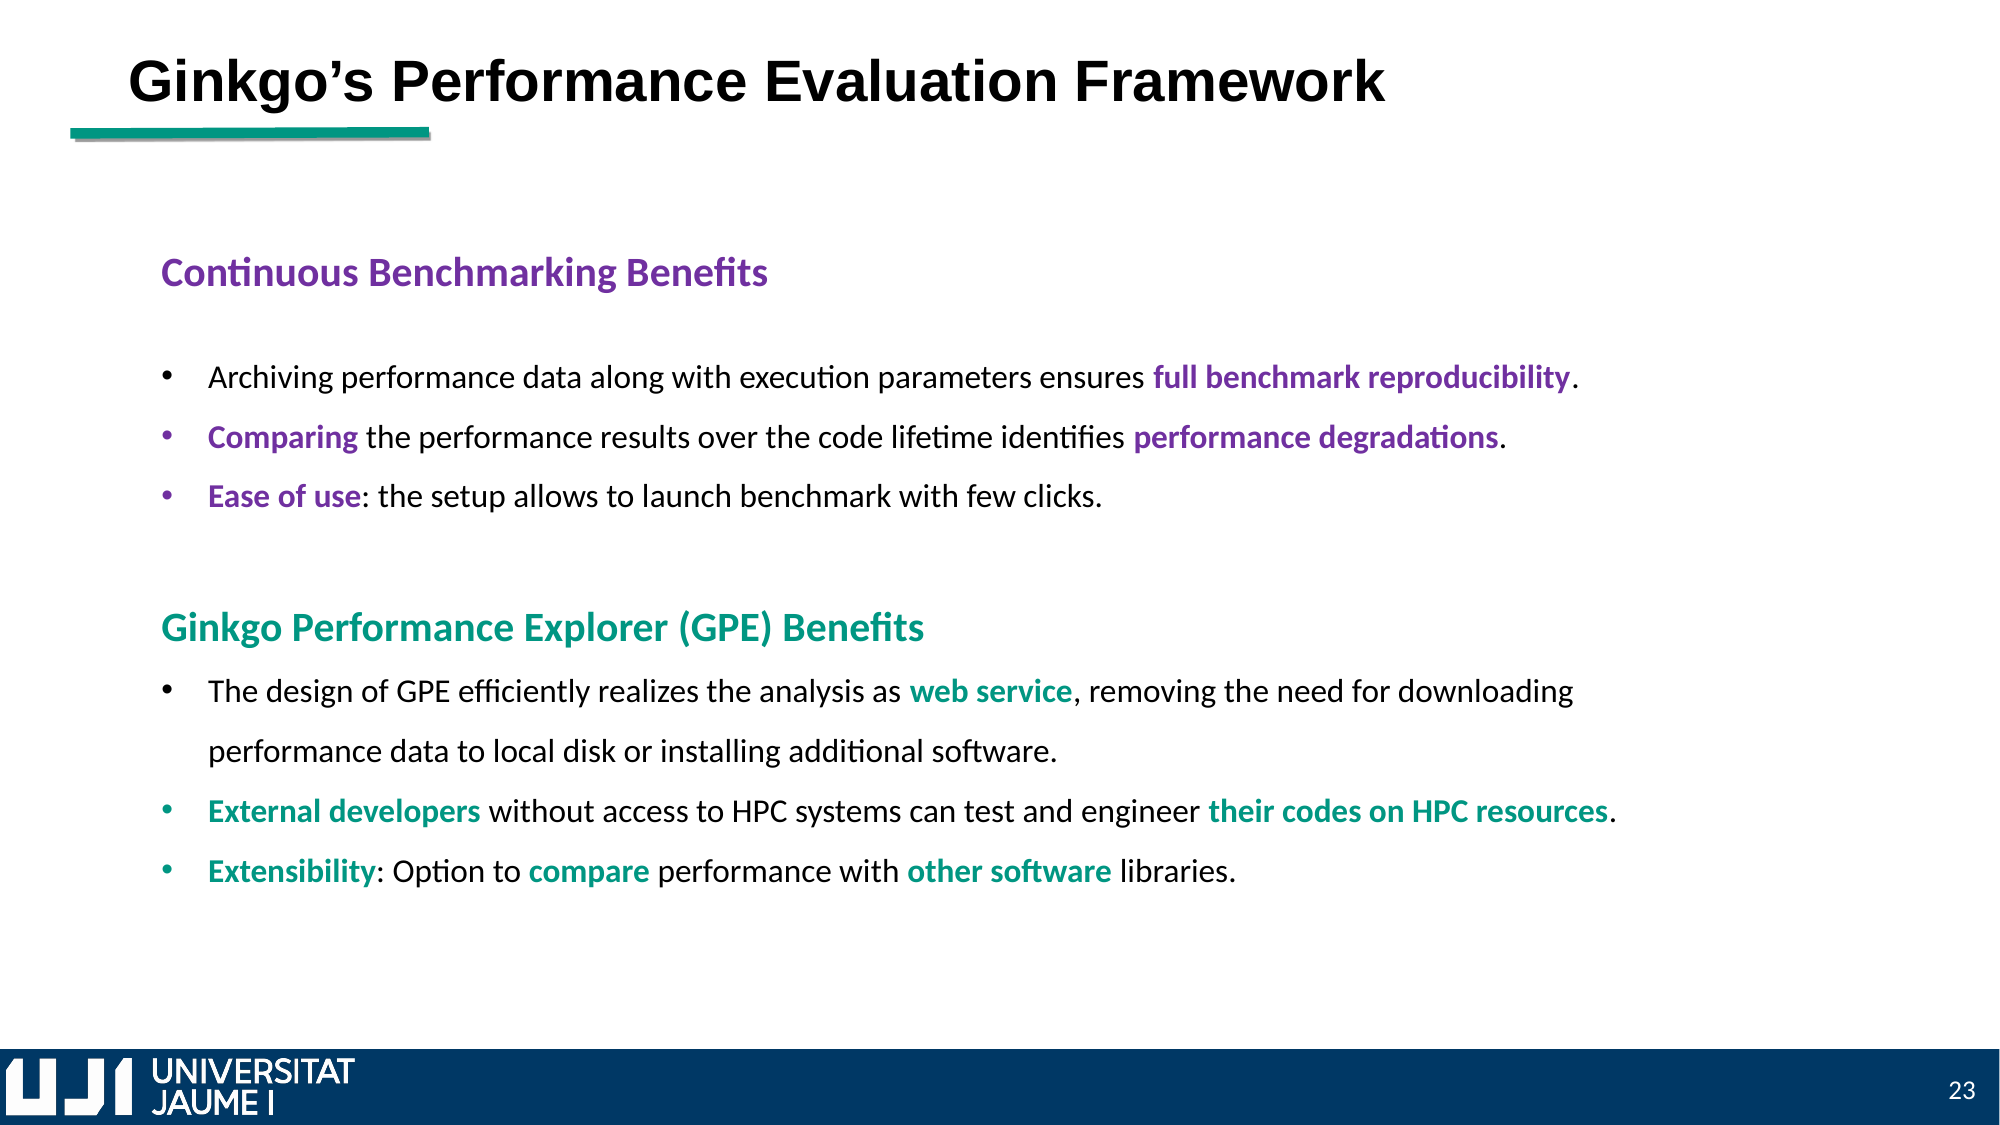

Ginkgo’s Performance Evaluation Framework
Continuous Benchmarking Benefits
Archiving performance data along with execution parameters ensures full benchmark reproducibility.
Comparing the performance results over the code lifetime identifies performance degradations.
Ease of use: the setup allows to launch benchmark with few clicks.
Ginkgo Performance Explorer (GPE) Benefits
The design of GPE efficiently realizes the analysis as web service, removing the need for downloading performance data to local disk or installing additional software.
External developers without access to HPC systems can test and engineer their codes on HPC resources.
Extensibility: Option to compare performance with other software libraries.